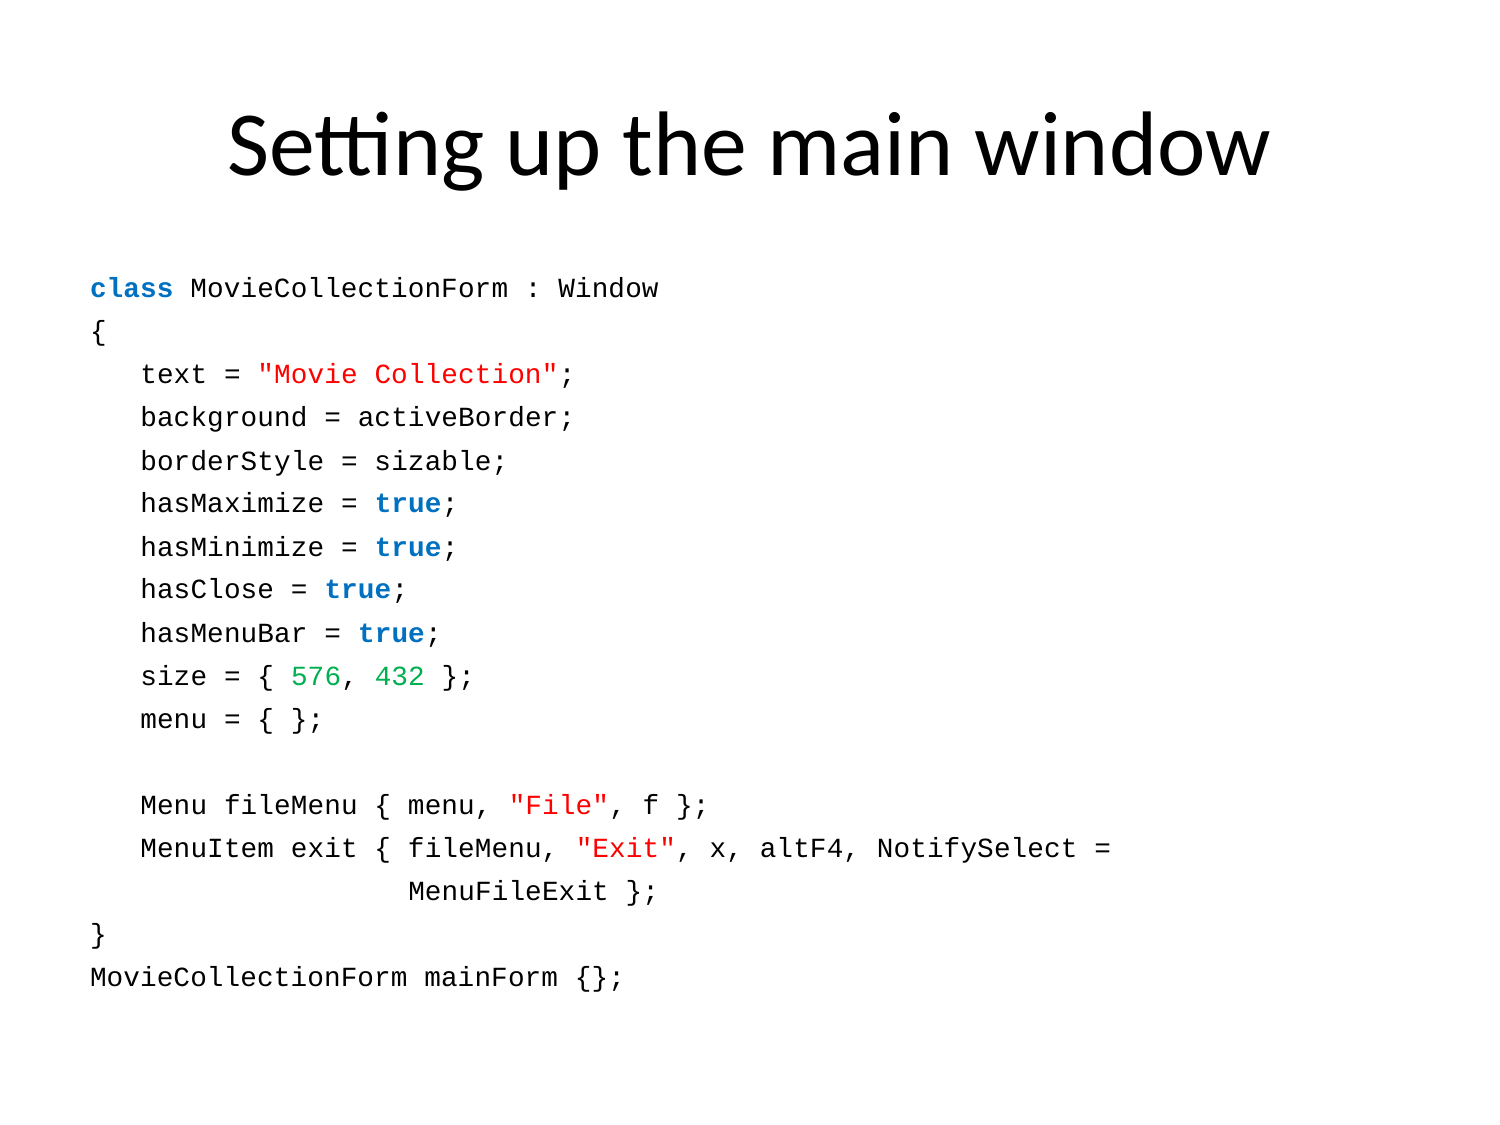

# Setting up the main window
class MovieCollectionForm : Window
{
 text = "Movie Collection";
 background = activeBorder;
 borderStyle = sizable;
 hasMaximize = true;
 hasMinimize = true;
 hasClose = true;
 hasMenuBar = true;
 size = { 576, 432 };
 menu = { };
 Menu fileMenu { menu, "File", f };
 MenuItem exit { fileMenu, "Exit", x, altF4, NotifySelect =
 MenuFileExit };
}
MovieCollectionForm mainForm {};